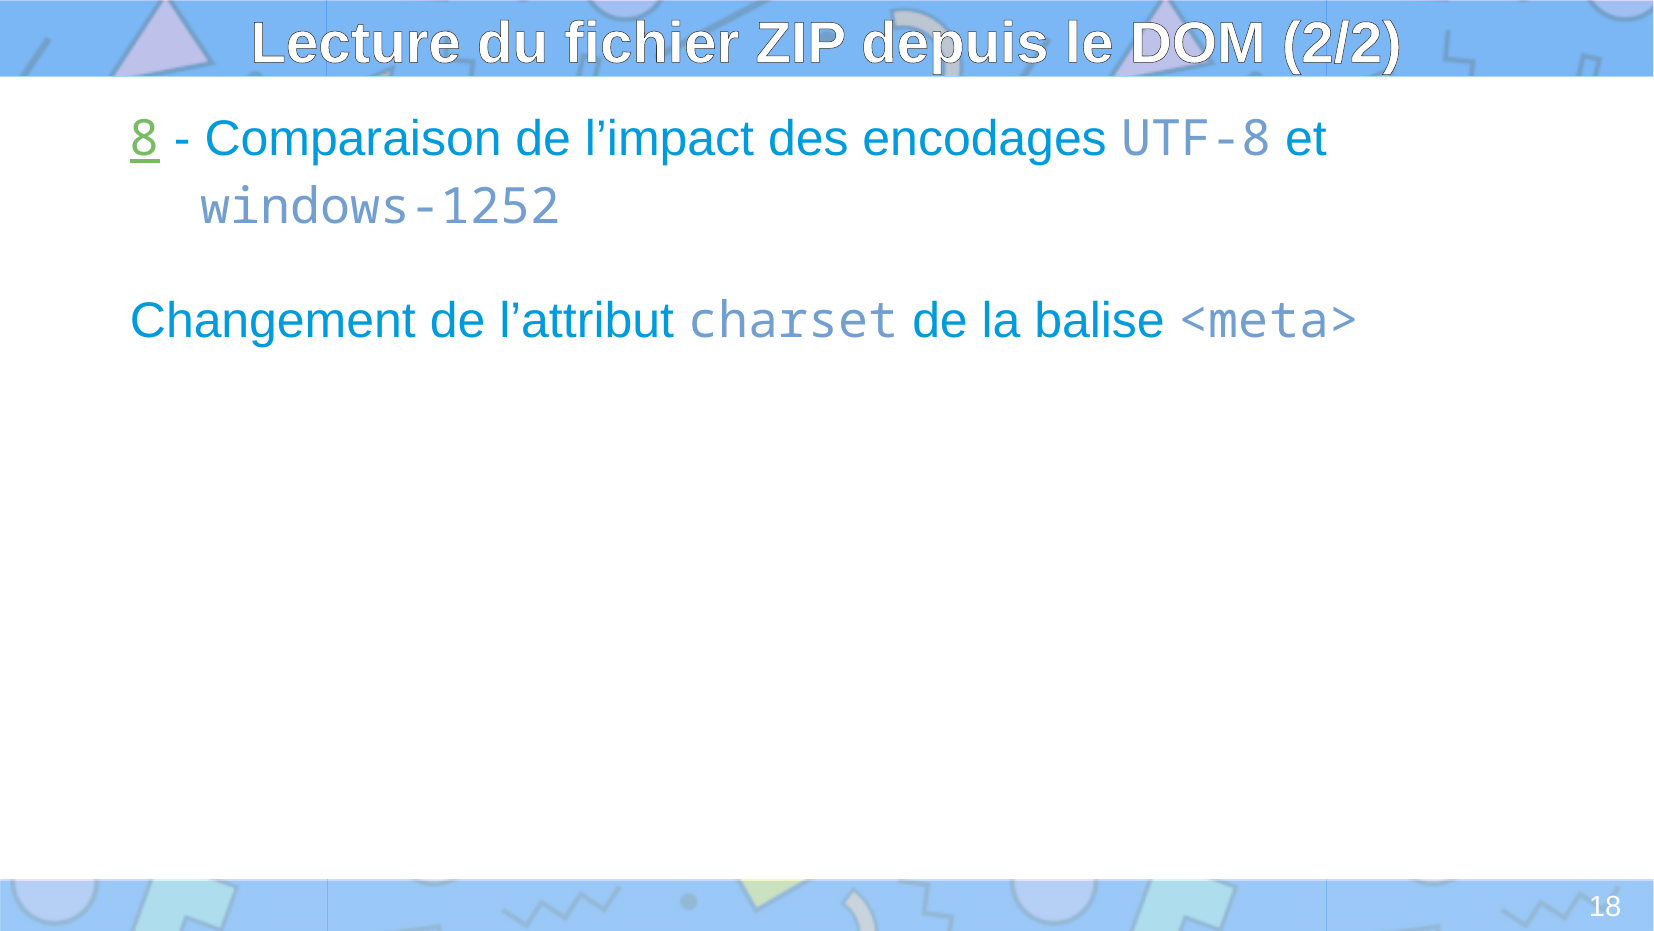

# Lecture du fichier ZIP depuis le DOM (2/2)
8 - Comparaison de l’impact des encodages UTF-8 et
windows-1252
Changement de l’attribut charset de la balise <meta>
18